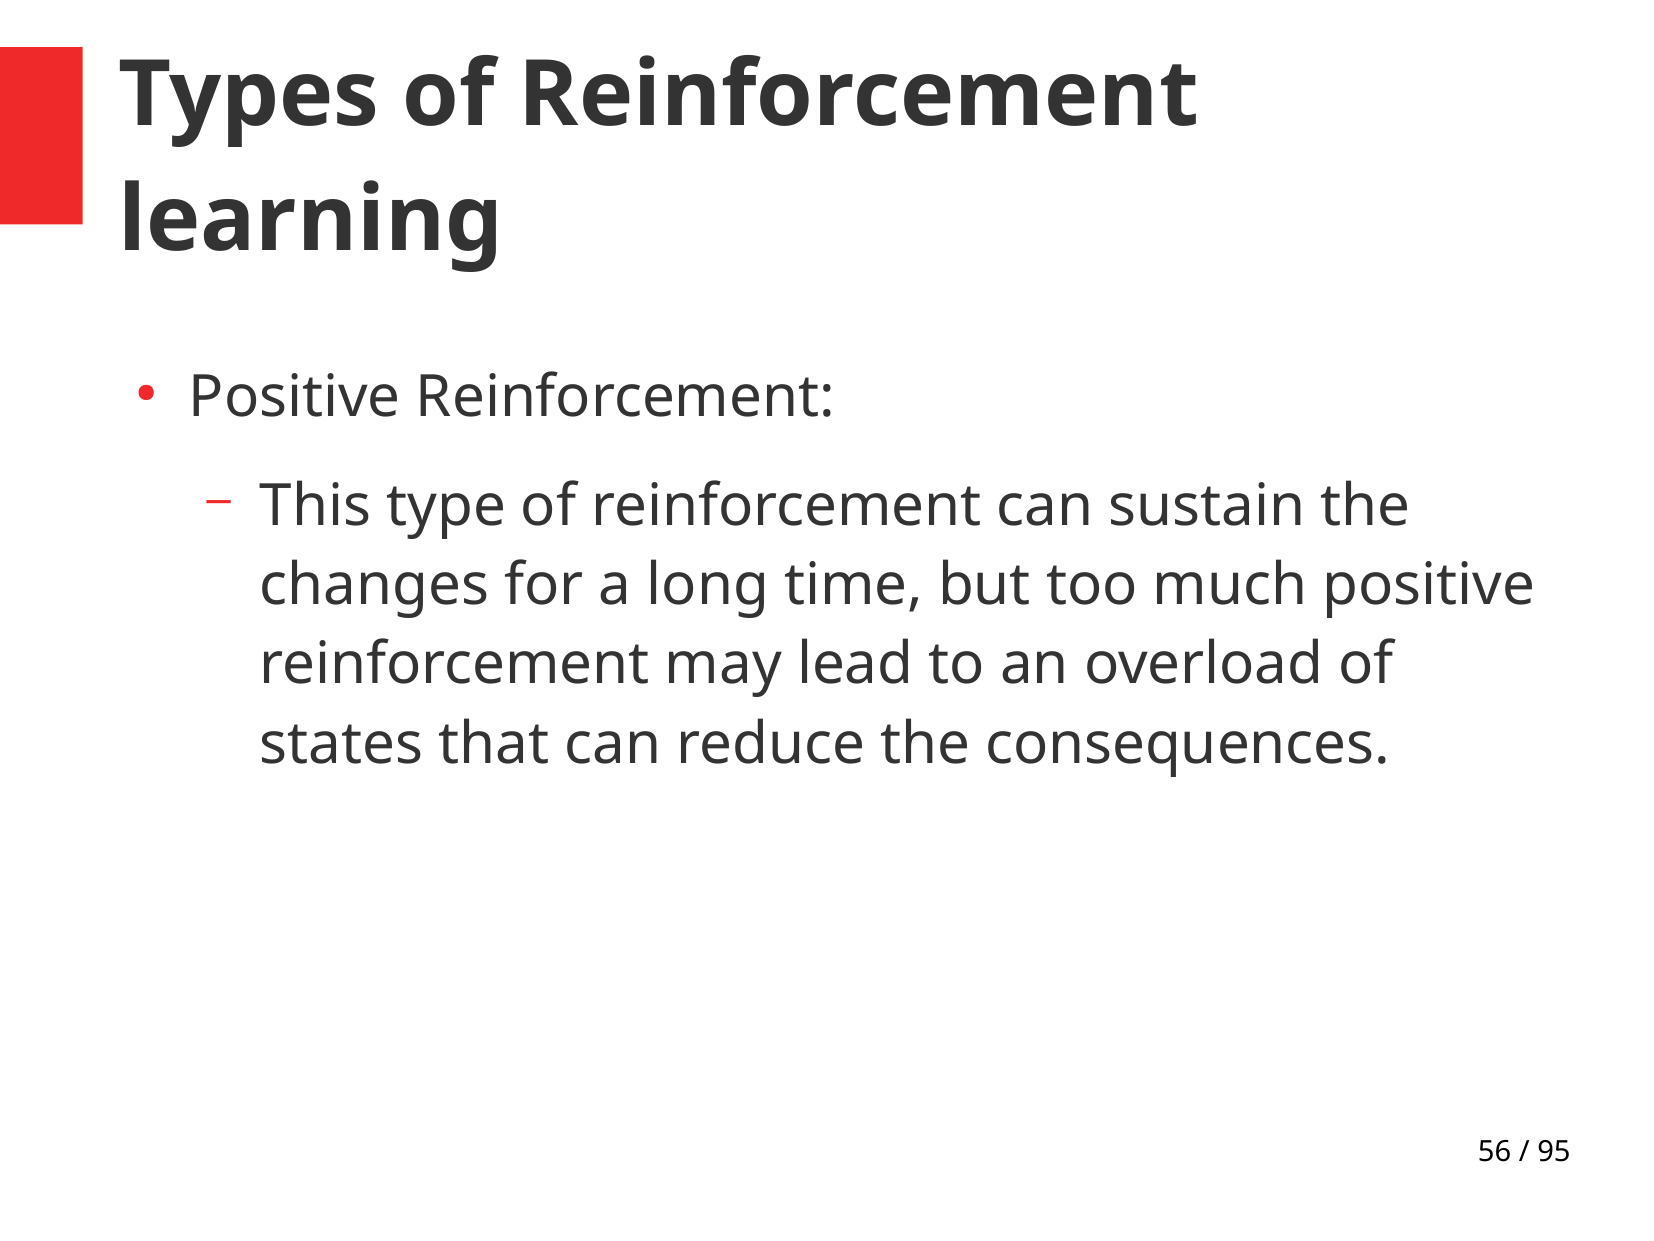

# Types of Reinforcement learning
Positive Reinforcement:
This type of reinforcement can sustain the changes for a long time, but too much positive reinforcement may lead to an overload of states that can reduce the consequences.
56